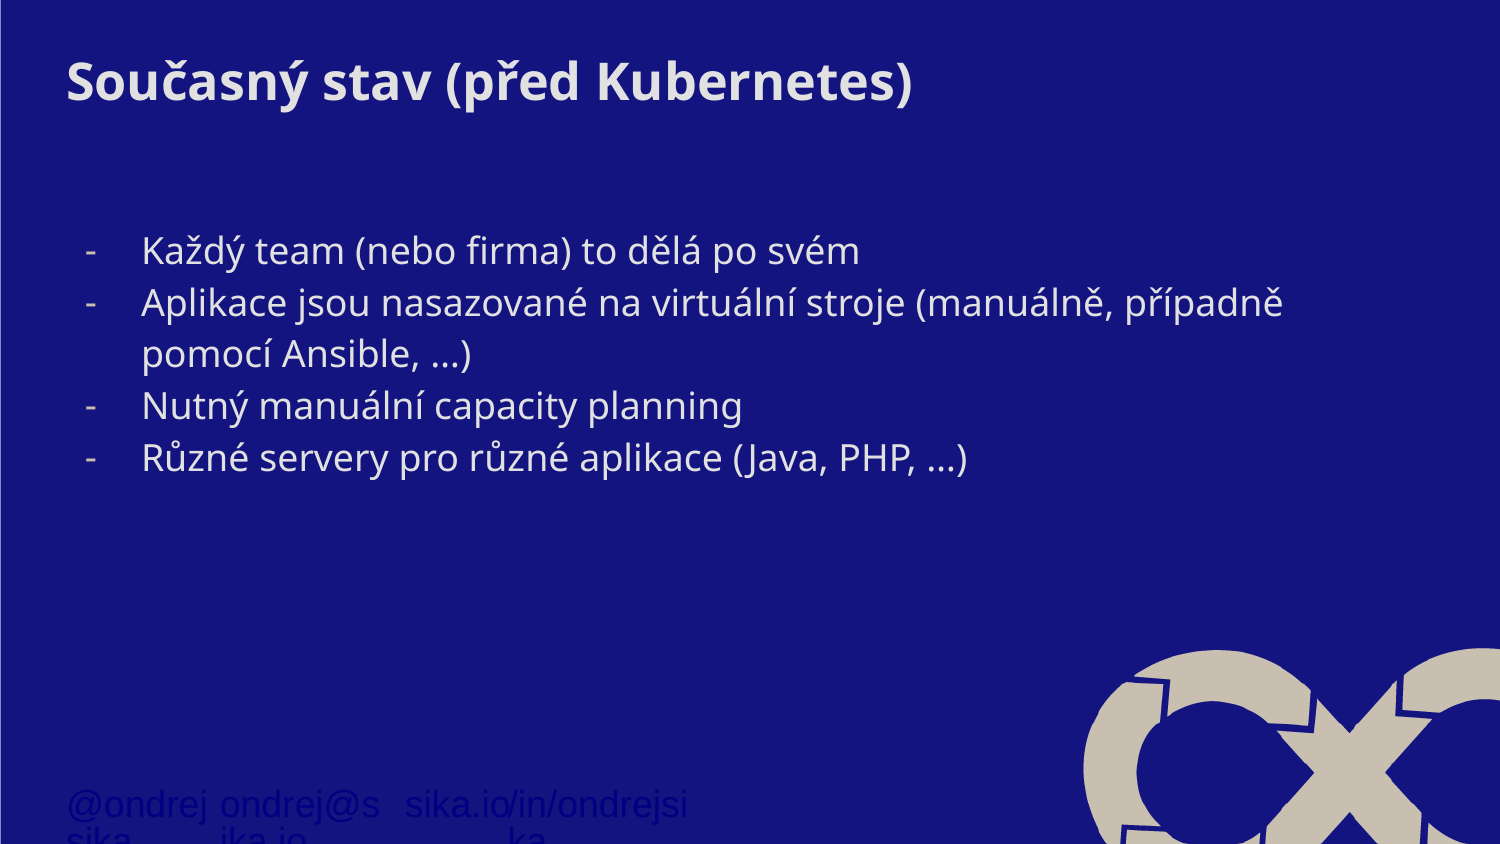

# Současný stav (před Kubernetes)
Každý team (nebo firma) to dělá po svém
Aplikace jsou nasazované na virtuální stroje (manuálně, případně pomocí Ansible, …)
Nutný manuální capacity planning
Různé servery pro různé aplikace (Java, PHP, …)